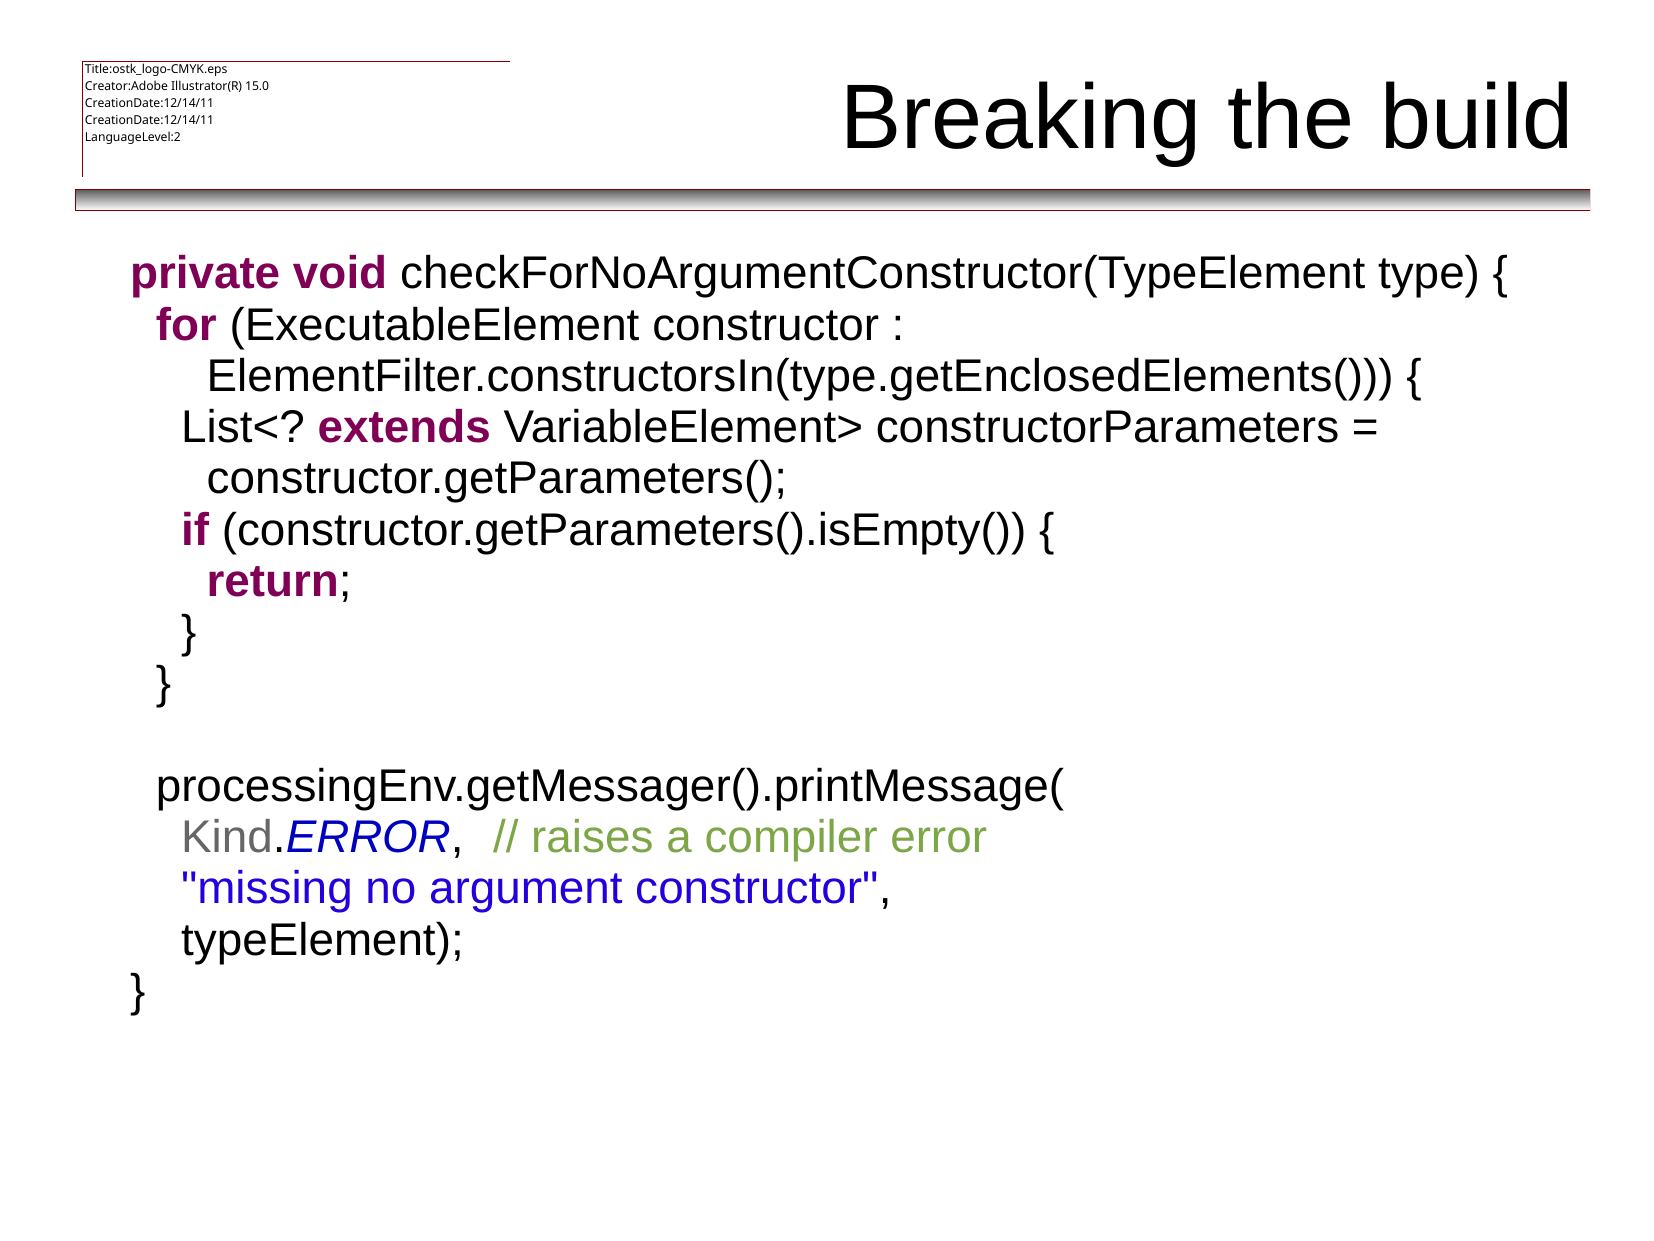

# Breaking the build
 private void checkForNoArgumentConstructor(TypeElement type) {
 for (ExecutableElement constructor :
 ElementFilter.constructorsIn(type.getEnclosedElements())) {
 List<? extends VariableElement> constructorParameters =
 constructor.getParameters();
 if (constructor.getParameters().isEmpty()) {
 return;
 }
 }
 processingEnv.getMessager().printMessage(
 Kind.ERROR,
 "missing no argument constructor",
 typeElement);
 }
// raises a compiler error